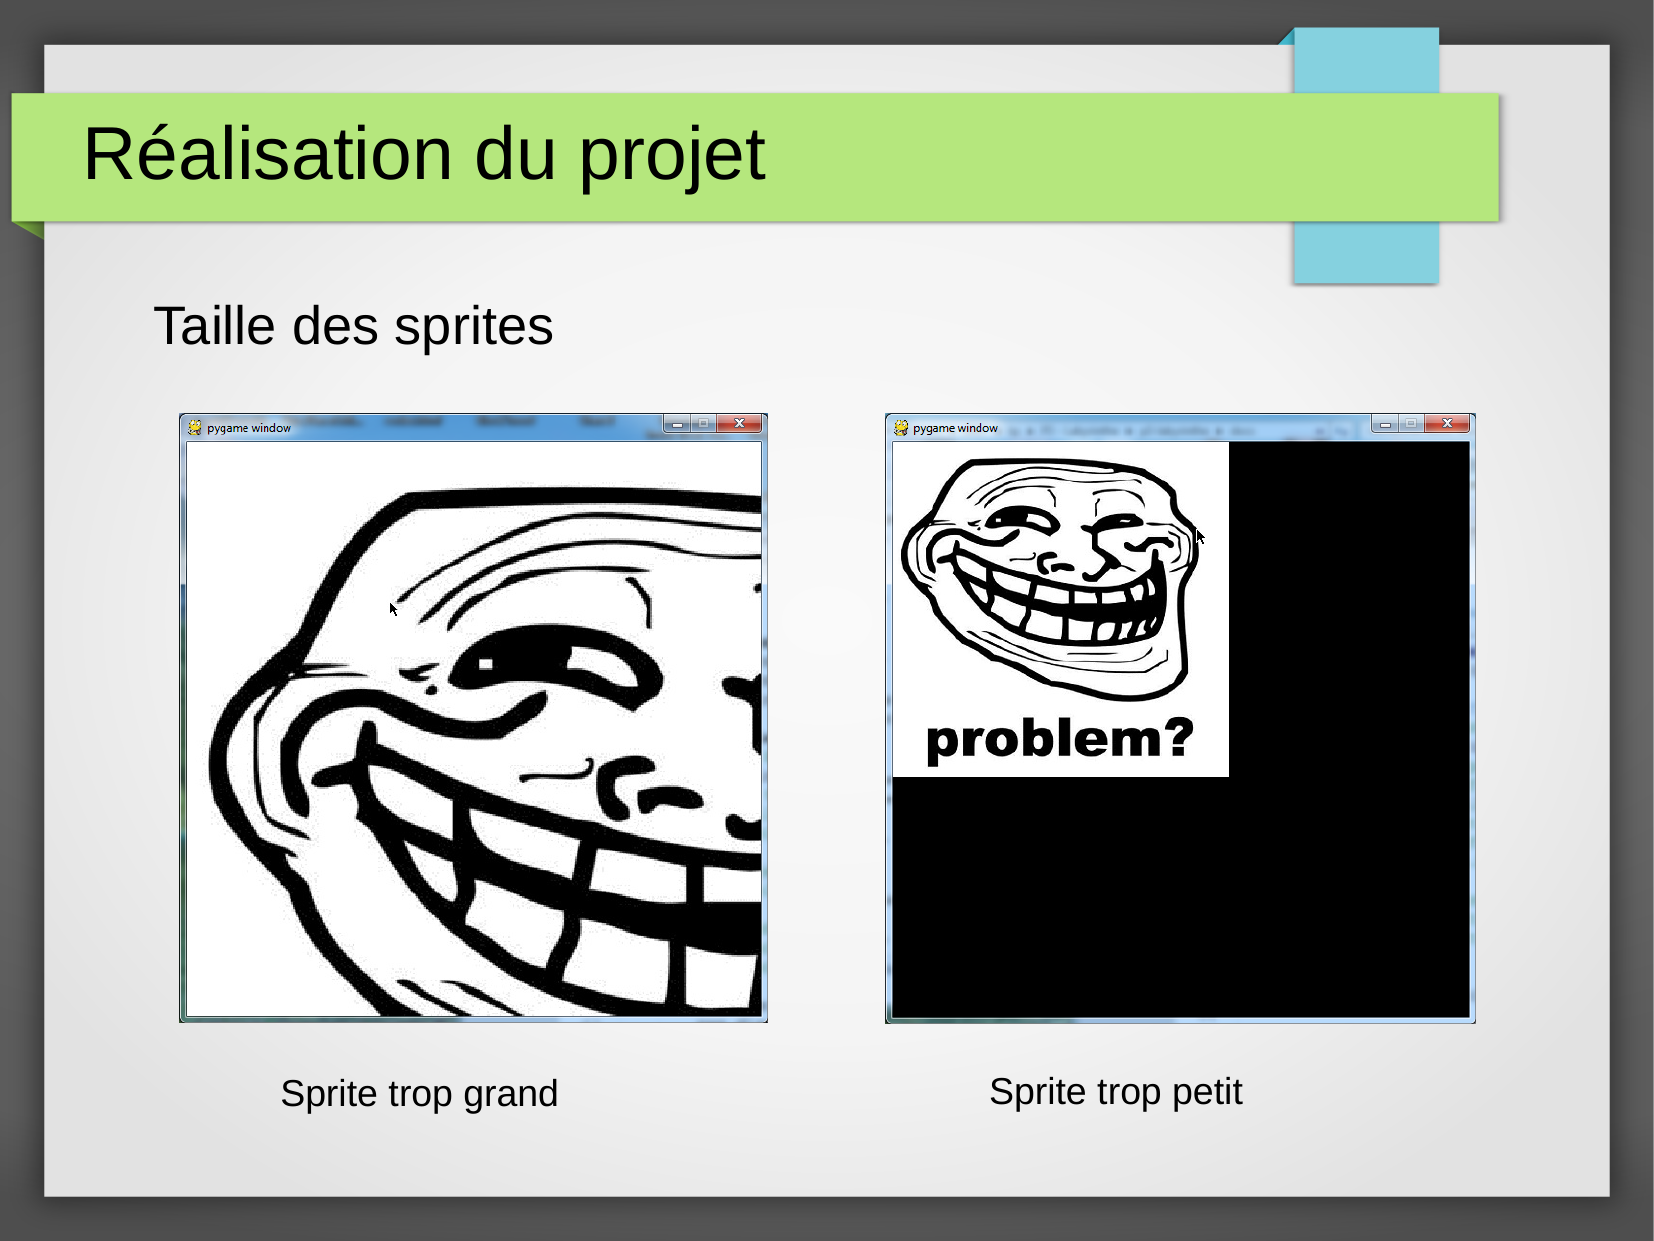

# Réalisation du projet
Taille des sprites
Sprite trop petit
Sprite trop grand